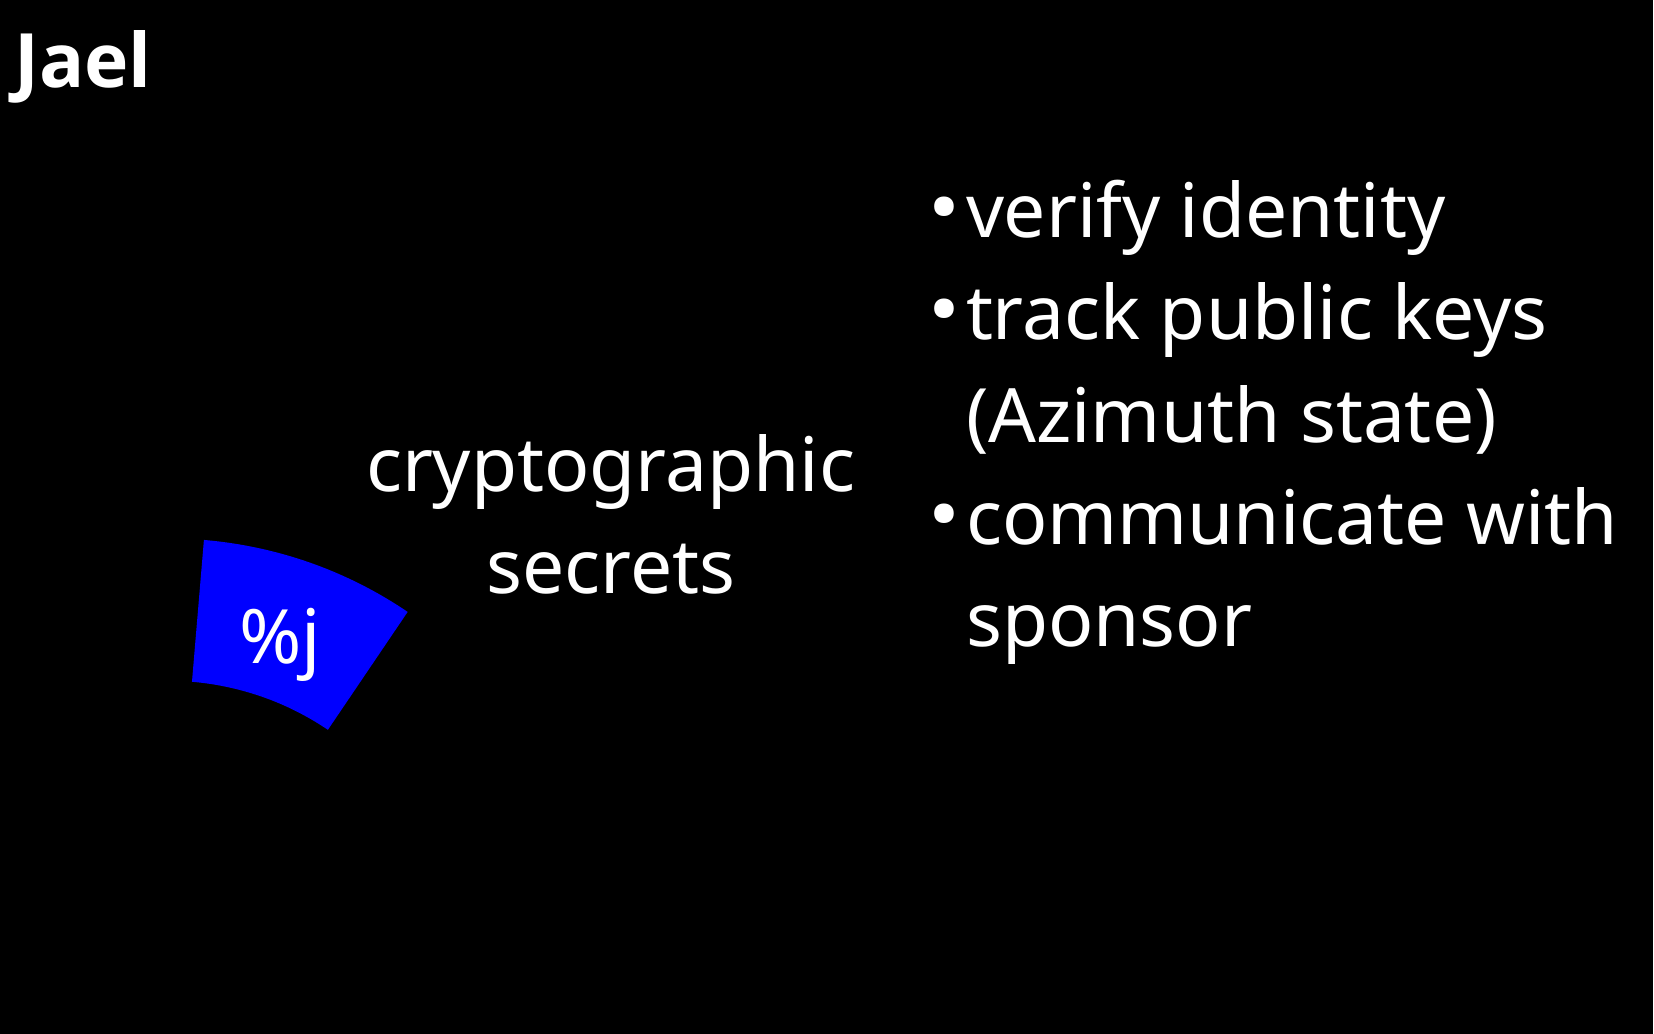

Jael
verify identity
track public keys
(Azimuth state)
communicate with
sponsor
cryptographic
secrets
%j